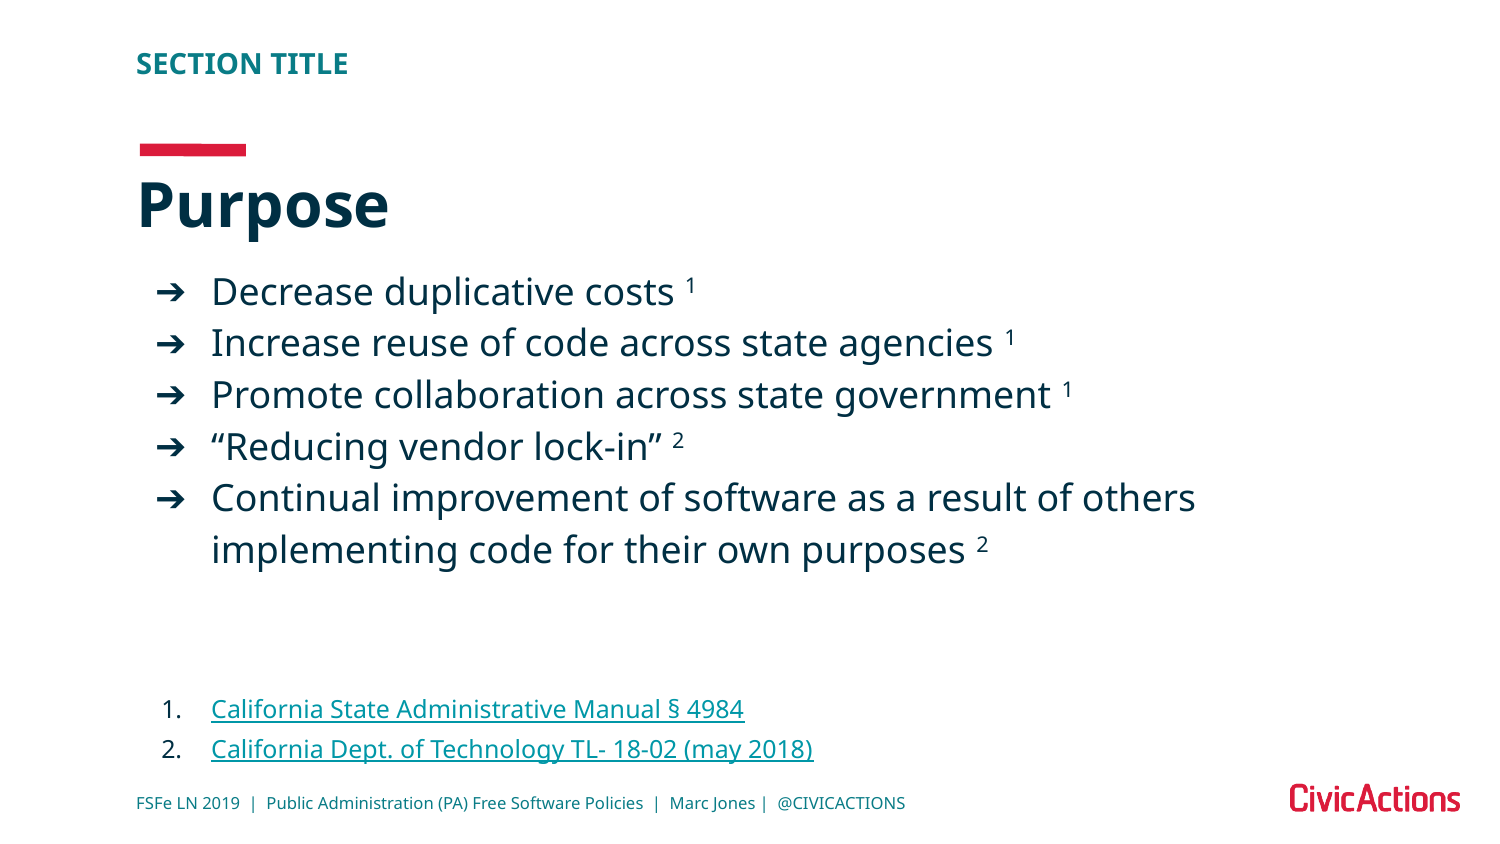

# SECTION TITLE
Purpose
Decrease duplicative costs 1
Increase reuse of code across state agencies 1
Promote collaboration across state government 1
“Reducing vendor lock-in” 2
Continual improvement of software as a result of others implementing code for their own purposes 2
California State Administrative Manual § 4984
California Dept. of Technology TL- 18-02 (may 2018)
FSFe LN 2019 | Public Administration (PA) Free Software Policies | Marc Jones | @CIVICACTIONS